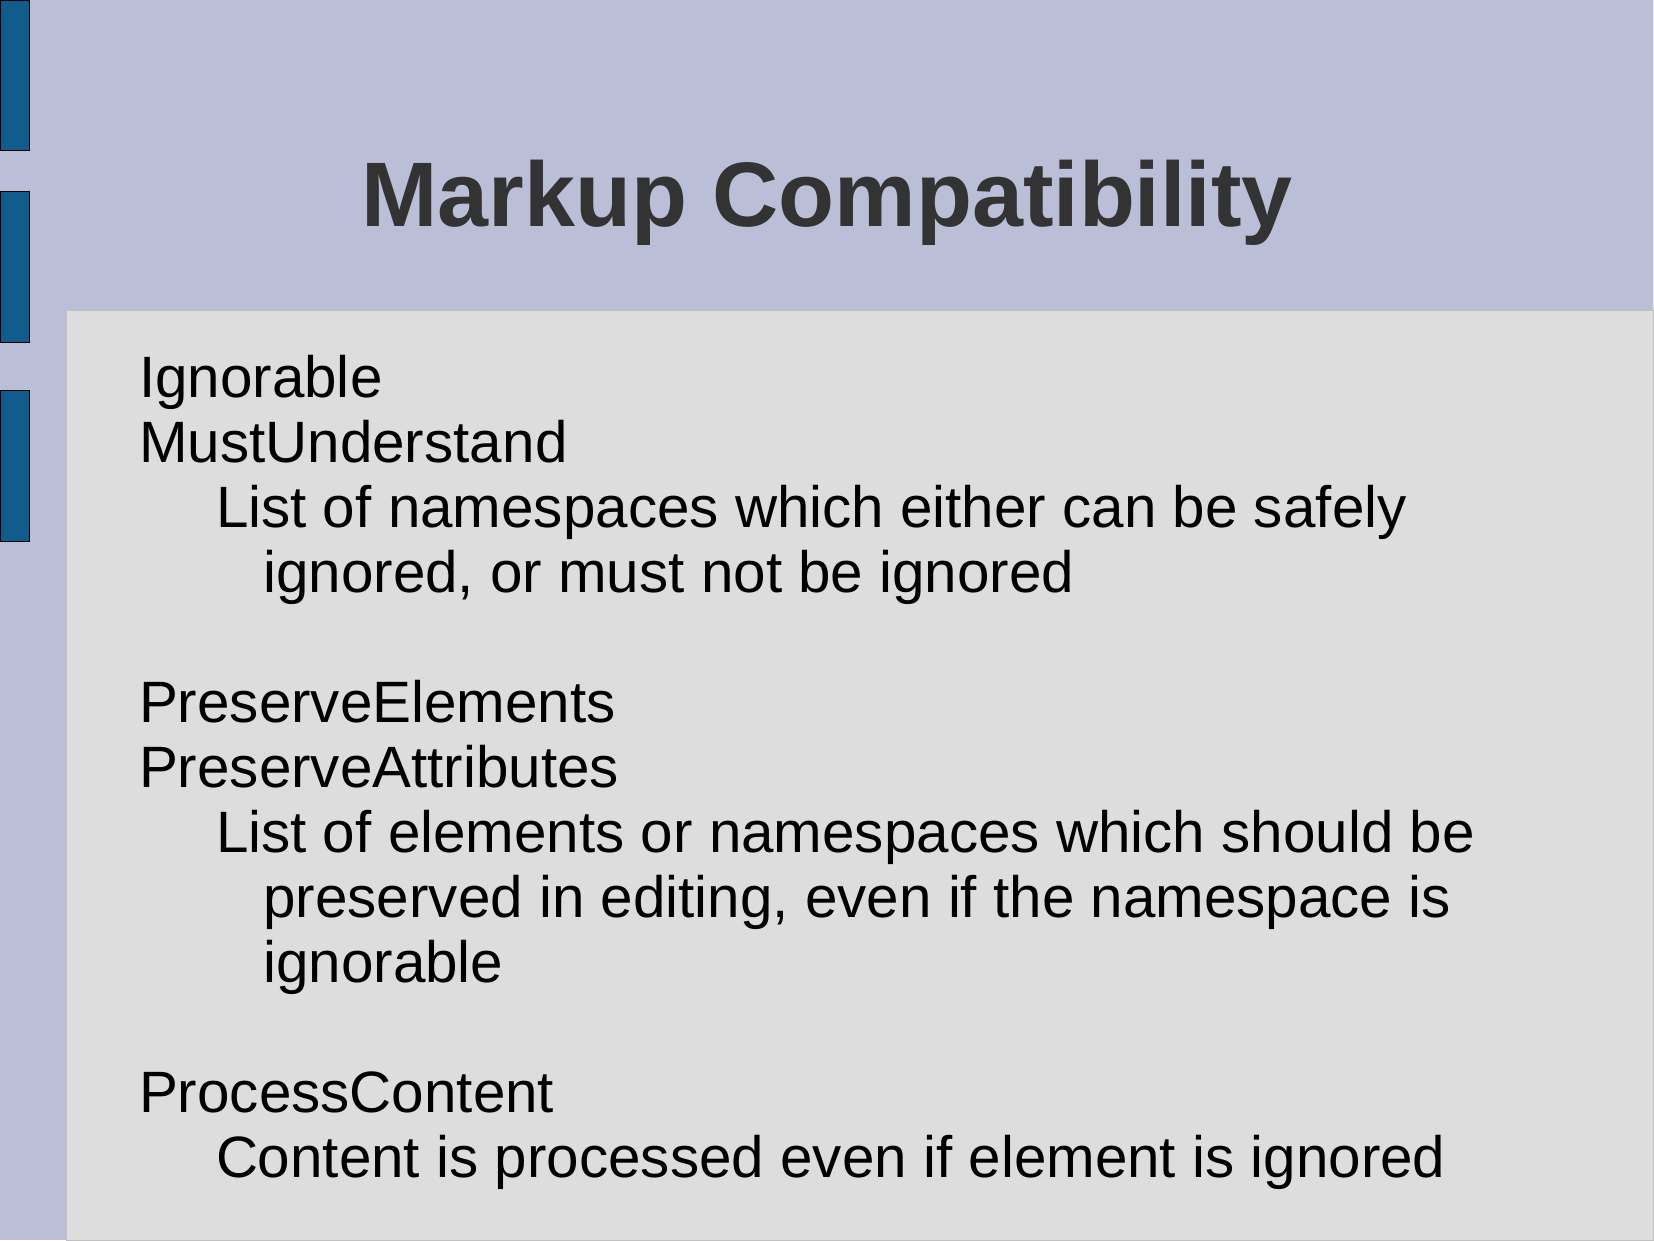

# Markup Compatibility
Ignorable
MustUnderstand
List of namespaces which either can be safely ignored, or must not be ignored
PreserveElements
PreserveAttributes
List of elements or namespaces which should be preserved in editing, even if the namespace is ignorable
ProcessContent
Content is processed even if element is ignored